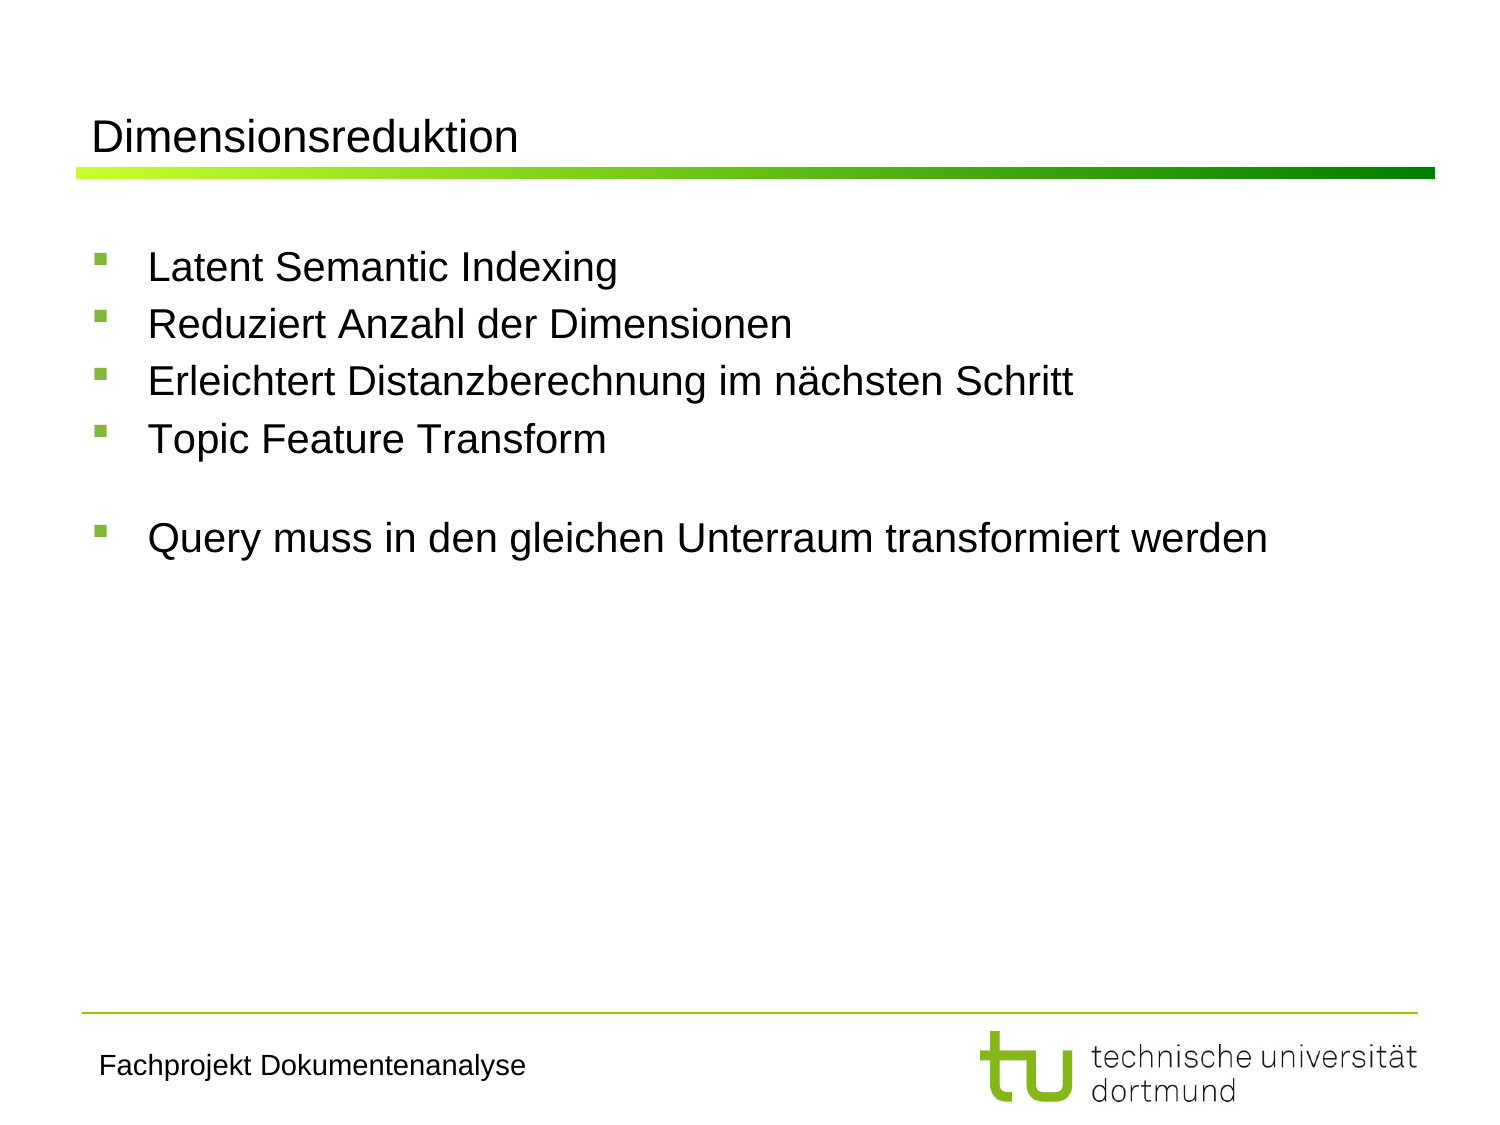

# Dimensionsreduktion
Latent Semantic Indexing
Reduziert Anzahl der Dimensionen
Erleichtert Distanzberechnung im nächsten Schritt
Topic Feature Transform
Query muss in den gleichen Unterraum transformiert werden